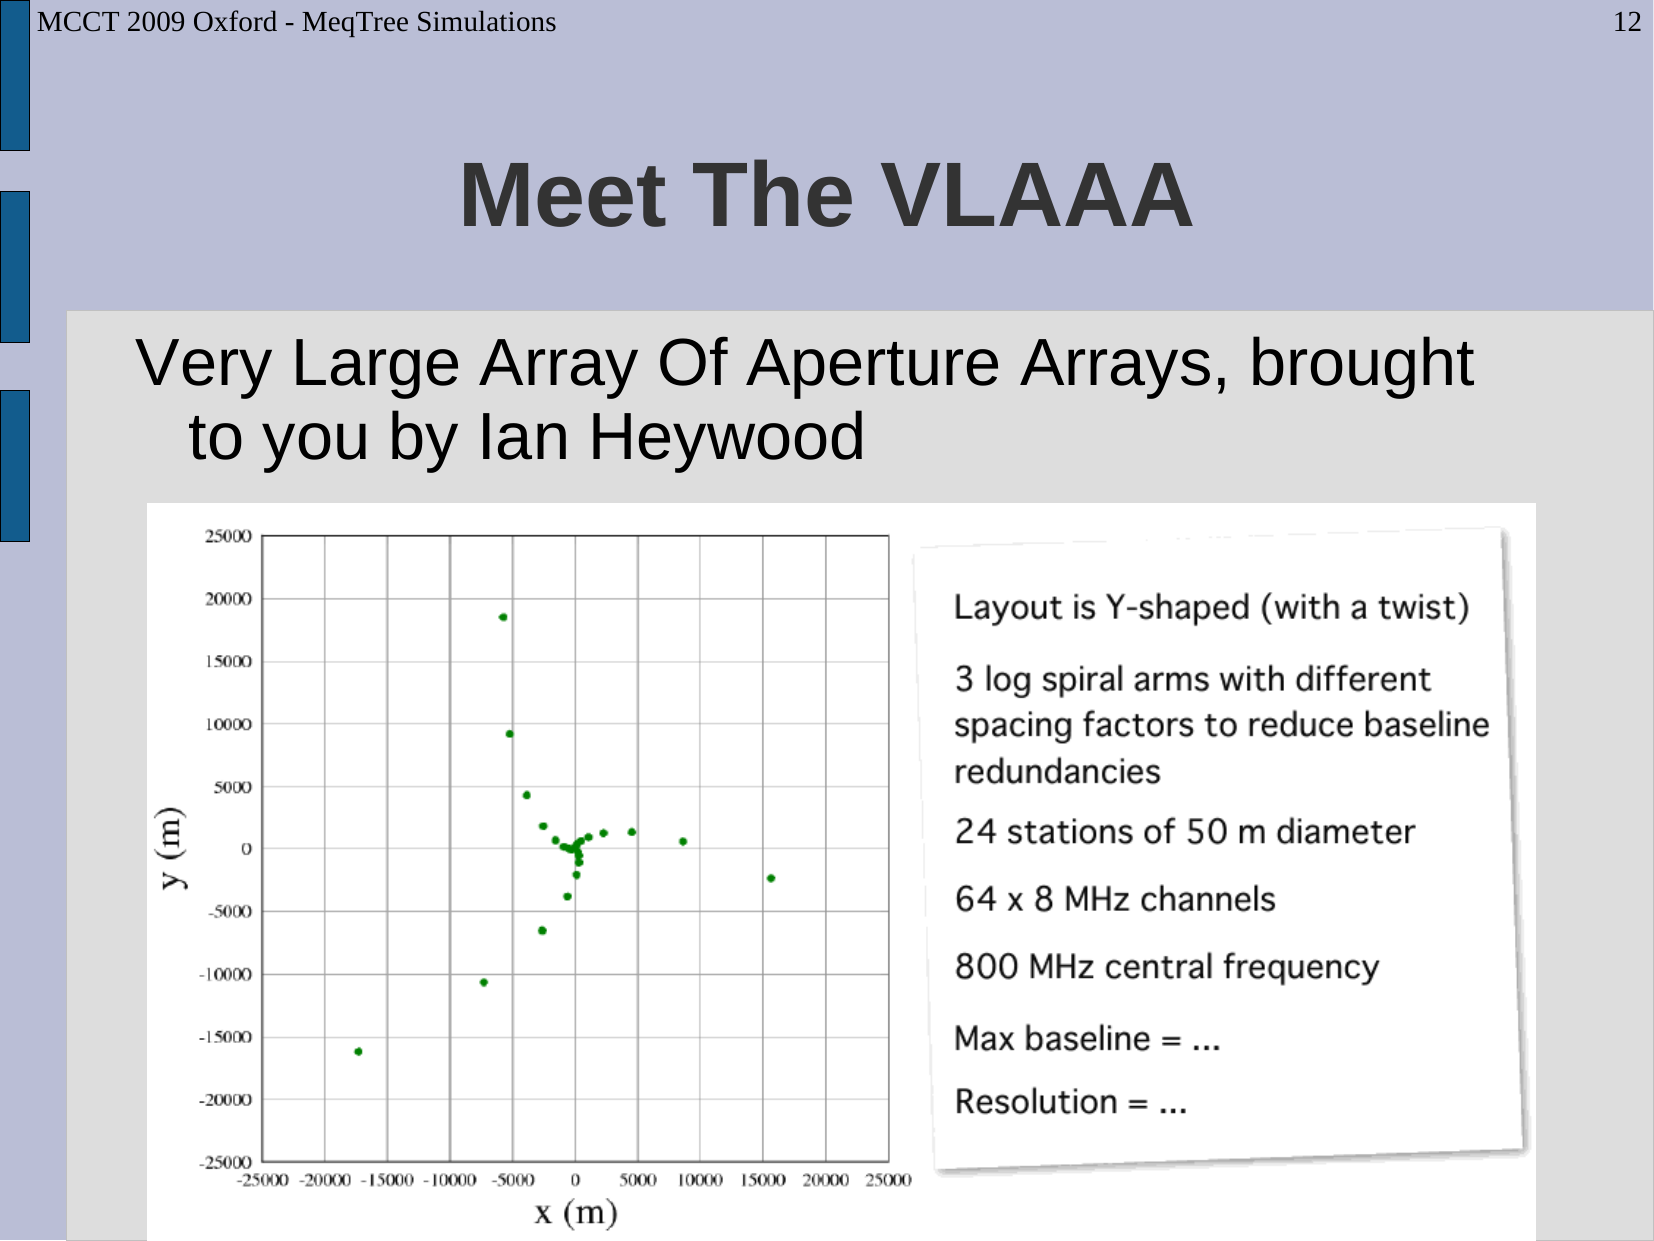

MCCT 2009 Oxford - MeqTree Simulations
12
# Meet The VLAAA
Very Large Array Of Aperture Arrays, brought to you by Ian Heywood